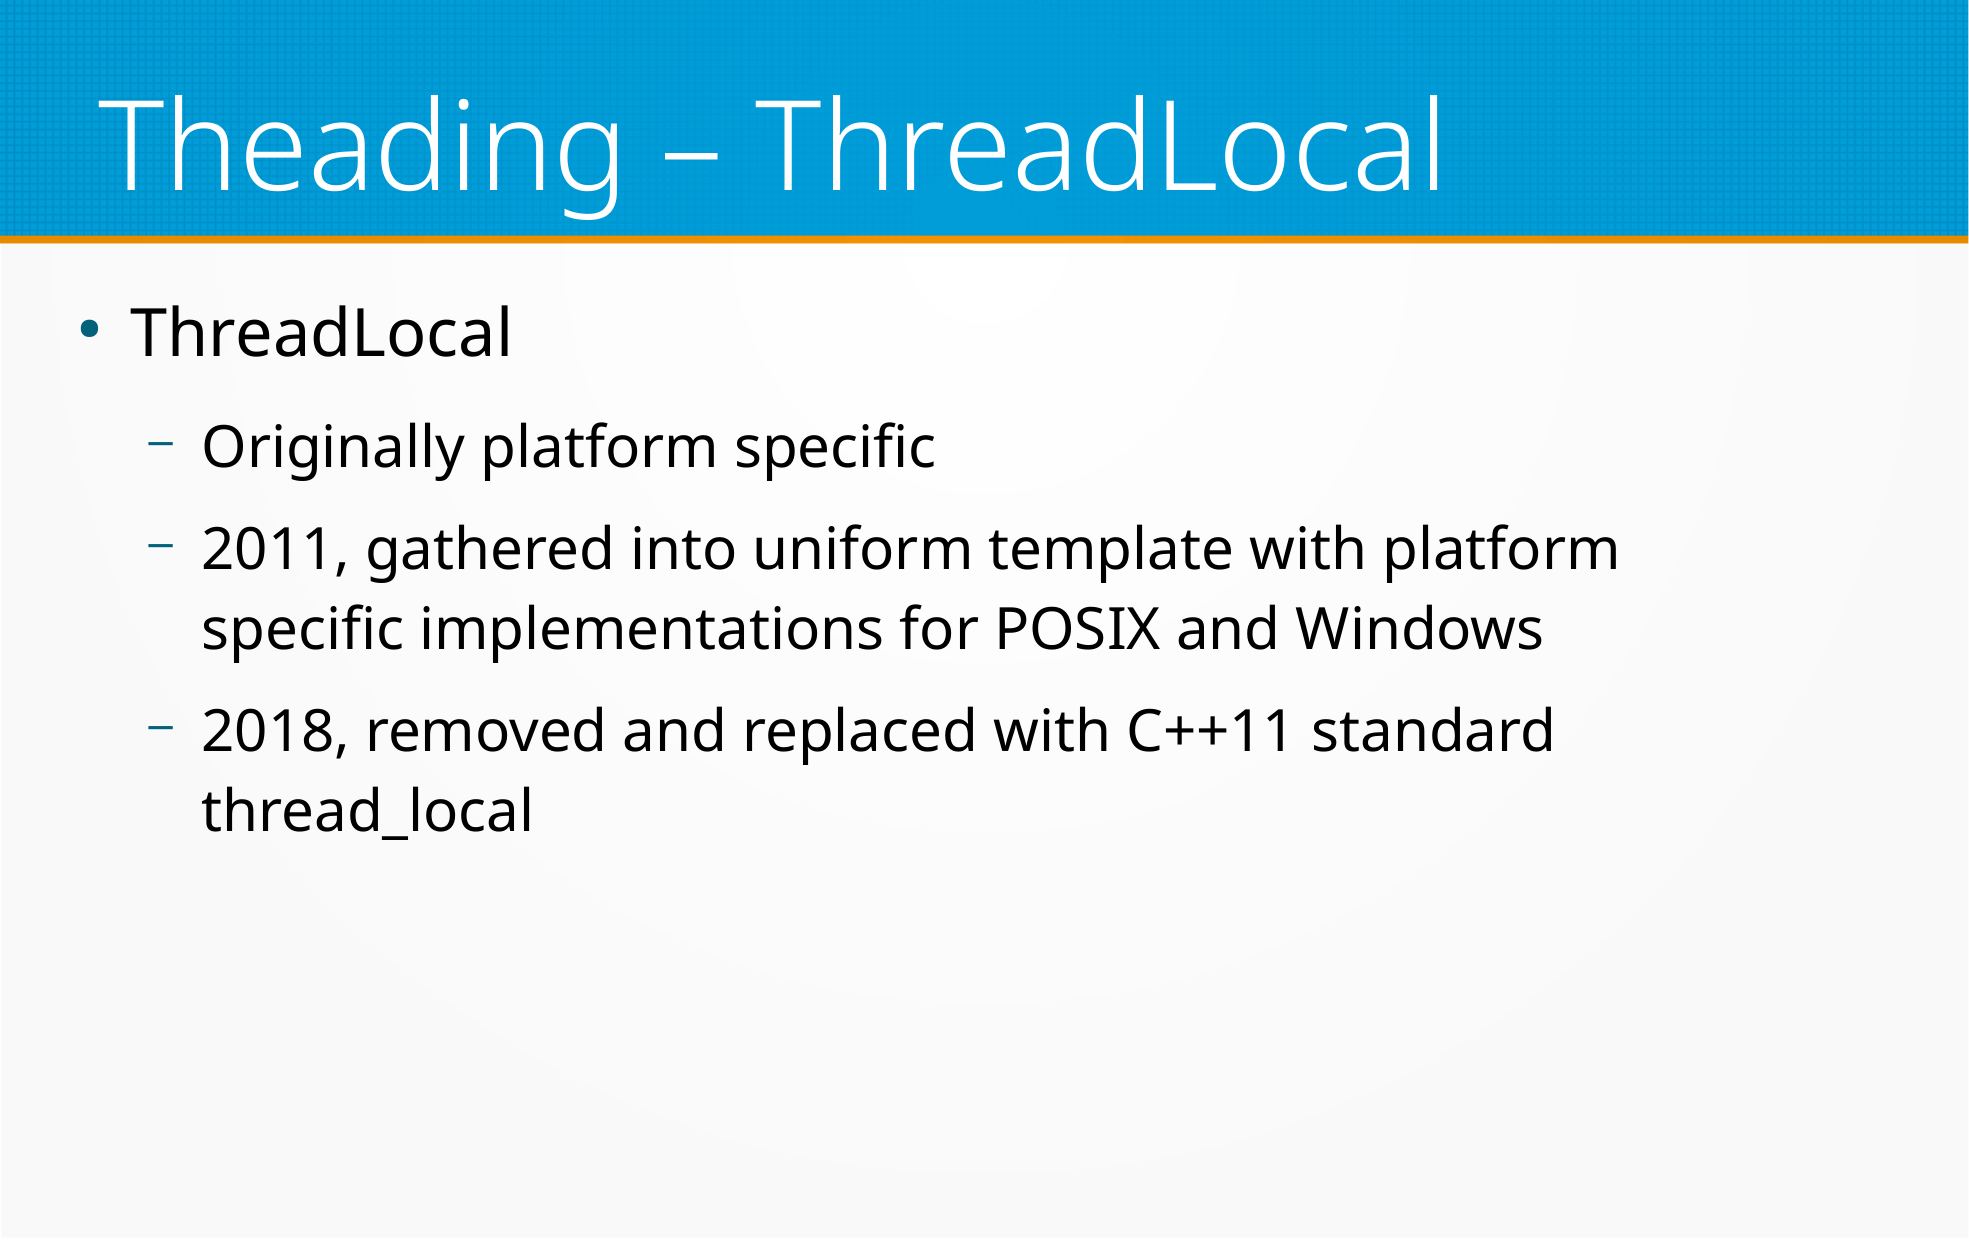

# Theading – ThreadLocal
ThreadLocal
Originally platform specific
2011, gathered into uniform template with platform specific implementations for POSIX and Windows
2018, removed and replaced with C++11 standard thread_local